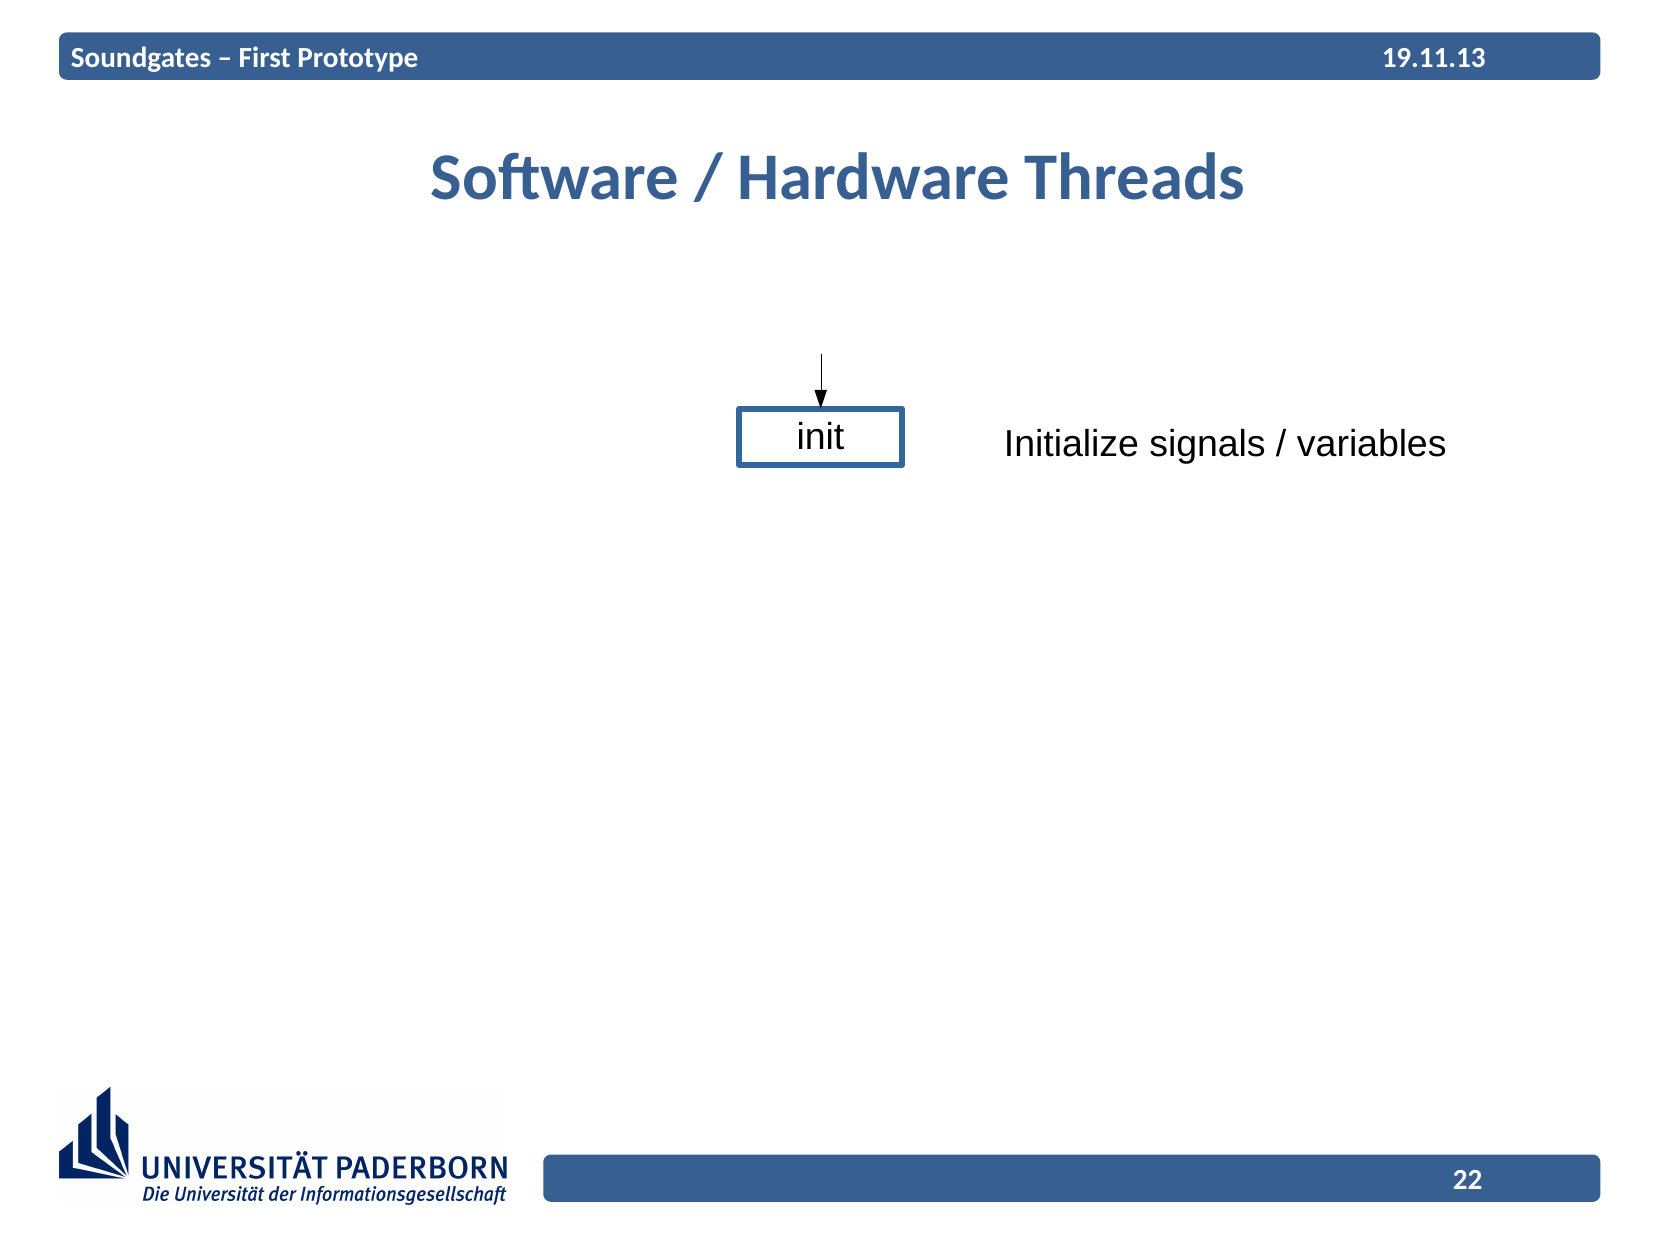

Soundgates – First Prototype
19.11.13
# Software / Hardware Threads
init
Initialize signals / variables